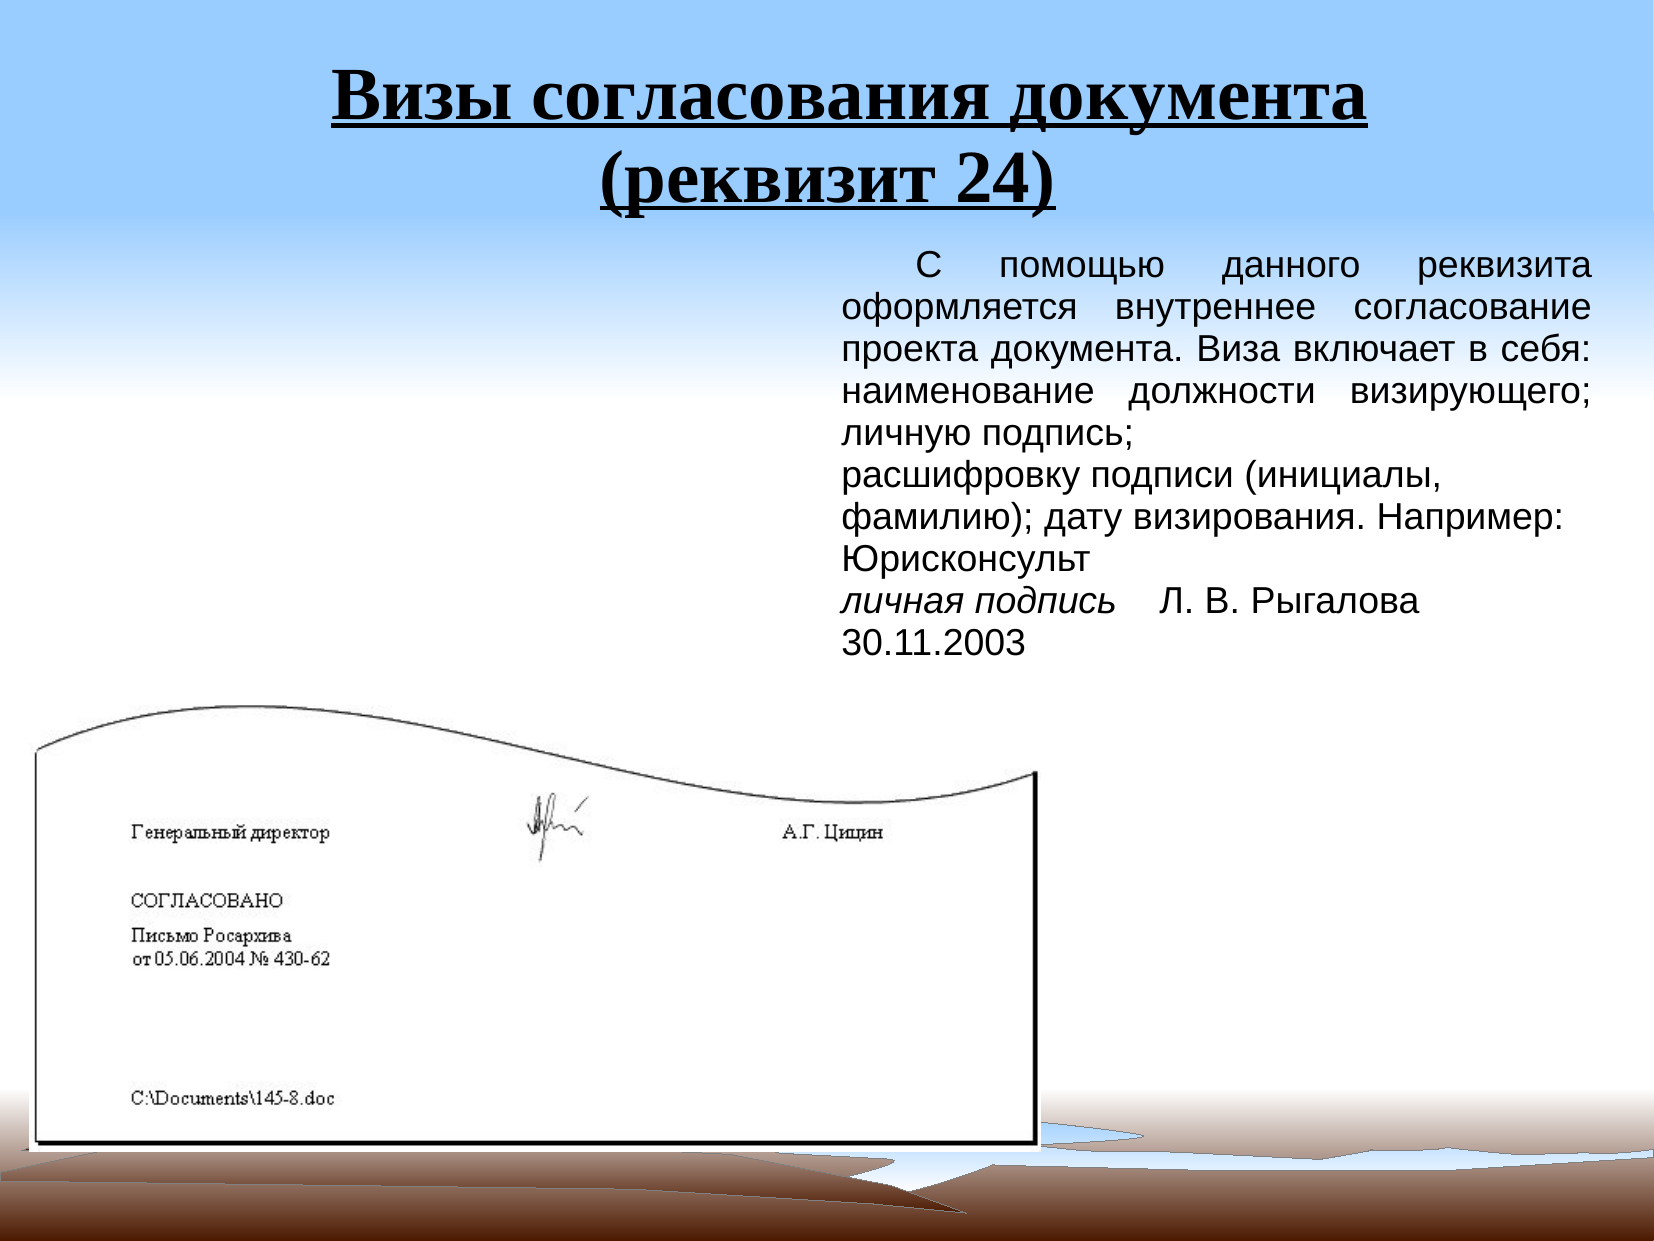

# Визы согласования документа (реквизит 24)
	С помощью данного реквизита оформляется внутреннее согласование проекта документа. Виза включает в себя: наименование должности визирующего; личную подпись;
расшифровку подписи (инициалы, фамилию); дату визирования. Например:
Юрисконсульт
личная подпись Л. В. Рыгалова
30.11.2003